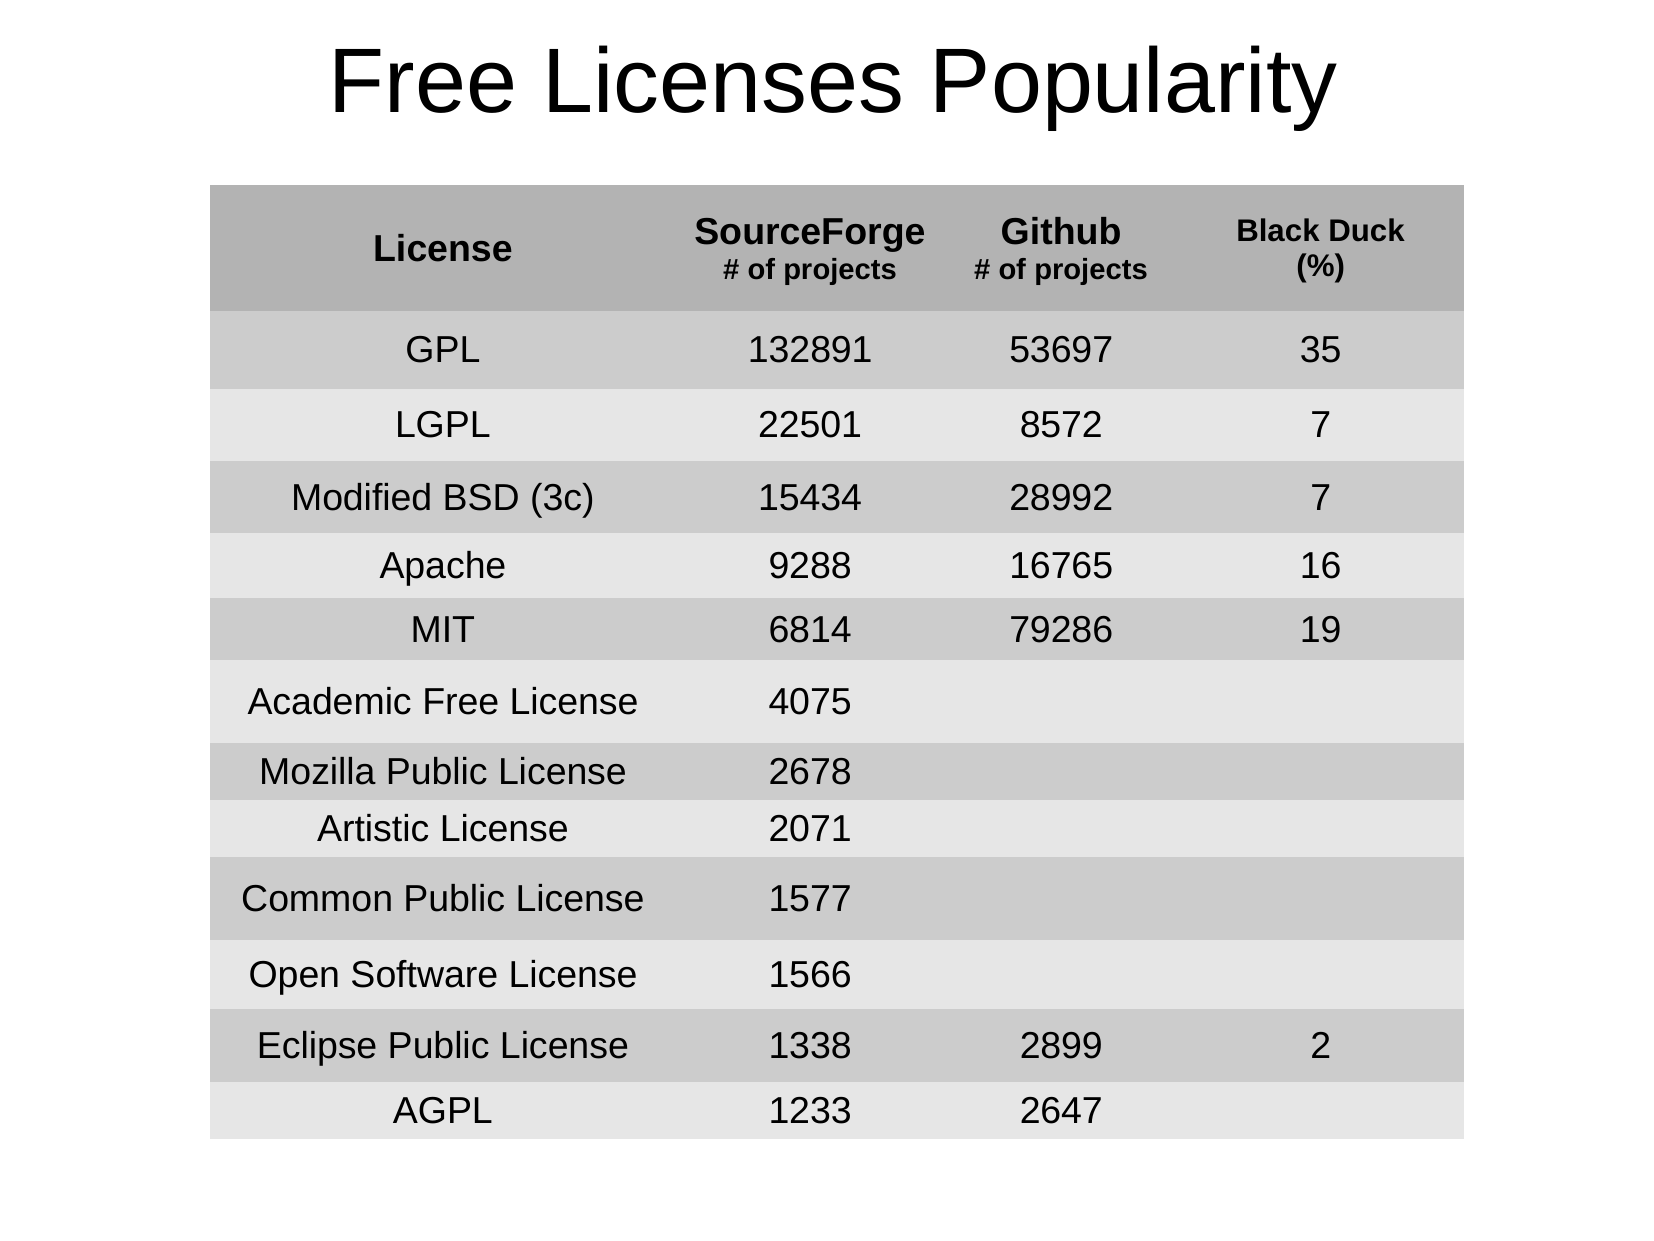

# Free Licenses Popularity
| License | SourceForge # of projects | Github # of projects | Black Duck (%) |
| --- | --- | --- | --- |
| GPL | 132891 | 53697 | 35 |
| LGPL | 22501 | 8572 | 7 |
| Modified BSD (3c) | 15434 | 28992 | 7 |
| Apache | 9288 | 16765 | 16 |
| MIT | 6814 | 79286 | 19 |
| Academic Free License | 4075 | | |
| Mozilla Public License | 2678 | | |
| Artistic License | 2071 | | |
| Common Public License | 1577 | | |
| Open Software License | 1566 | | |
| Eclipse Public License | 1338 | 2899 | 2 |
| AGPL | 1233 | 2647 | |